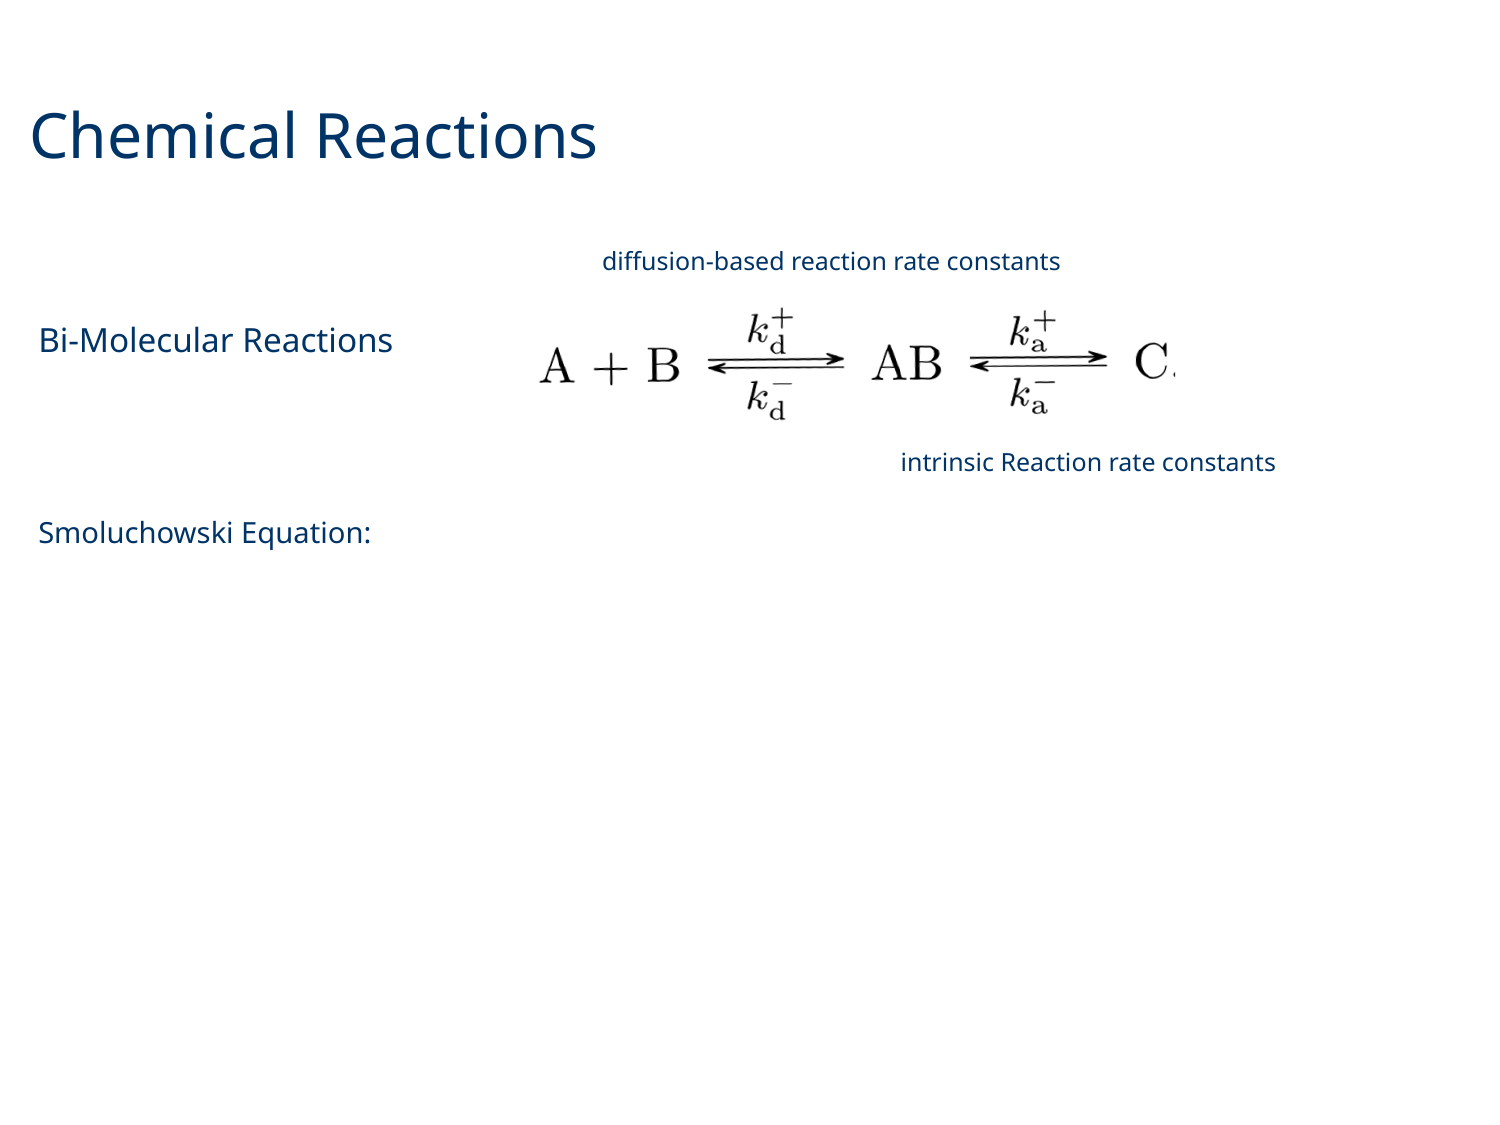

# Chemical Reactions
Bi-Molecular Reactions
Smoluchowski Equation:
diffusion-based reaction rate constants
intrinsic Reaction rate constants